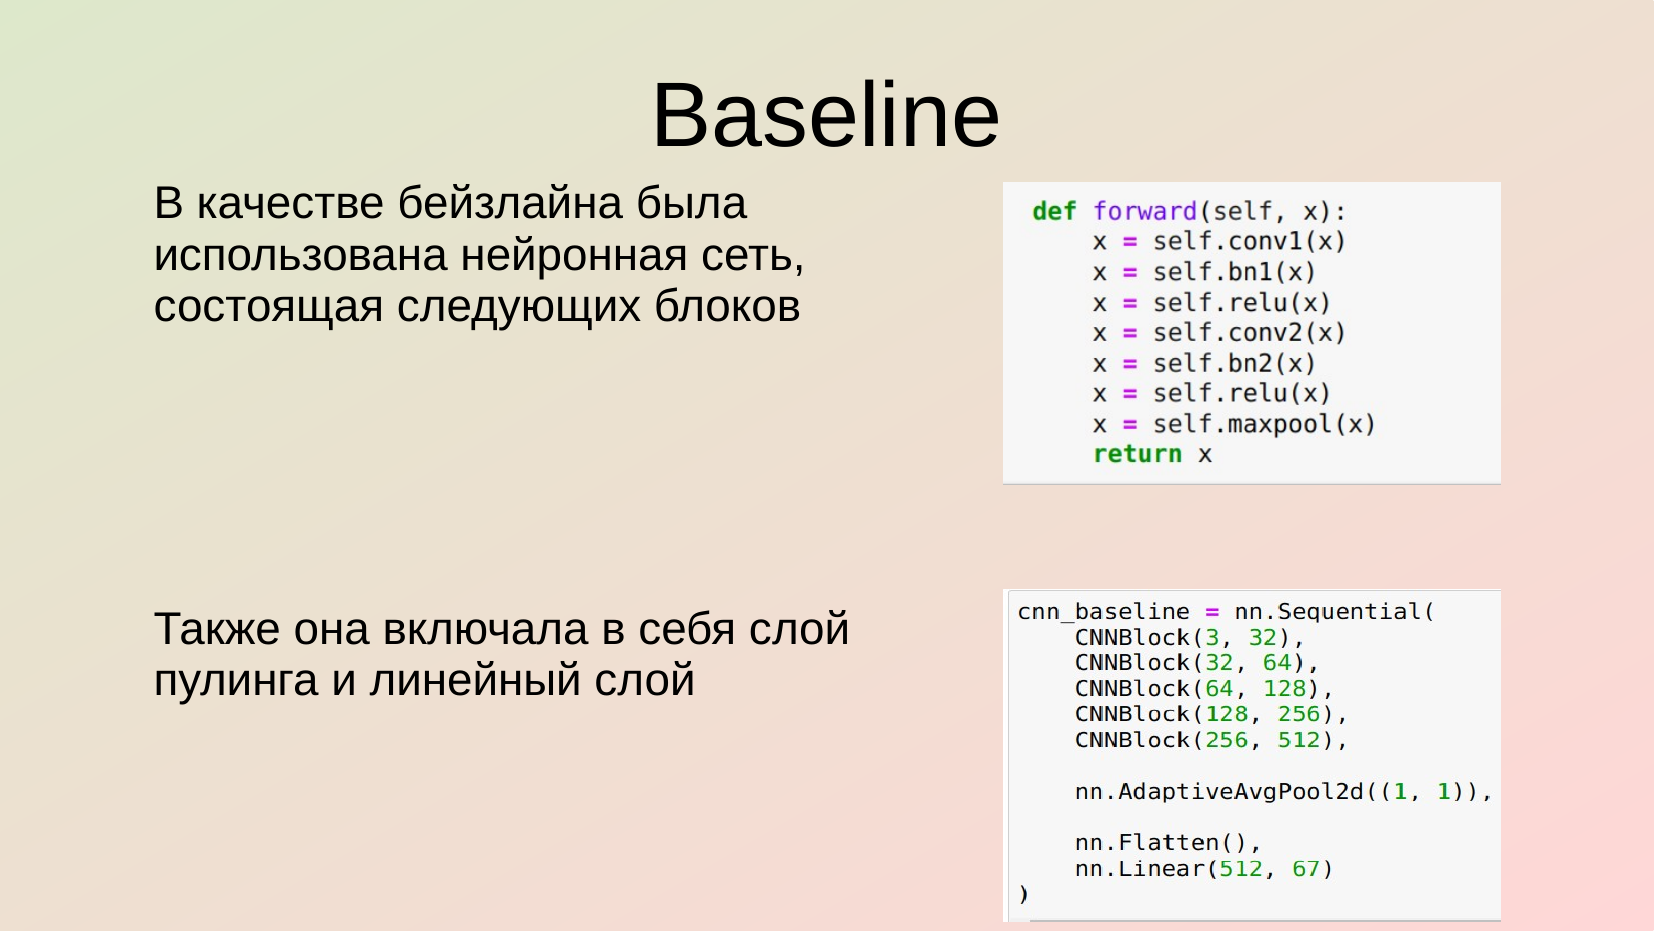

# Baseline
В качестве бейзлайна была использована нейронная сеть, состоящая следующих блоков
Также она включала в себя слой пулинга и линейный слой